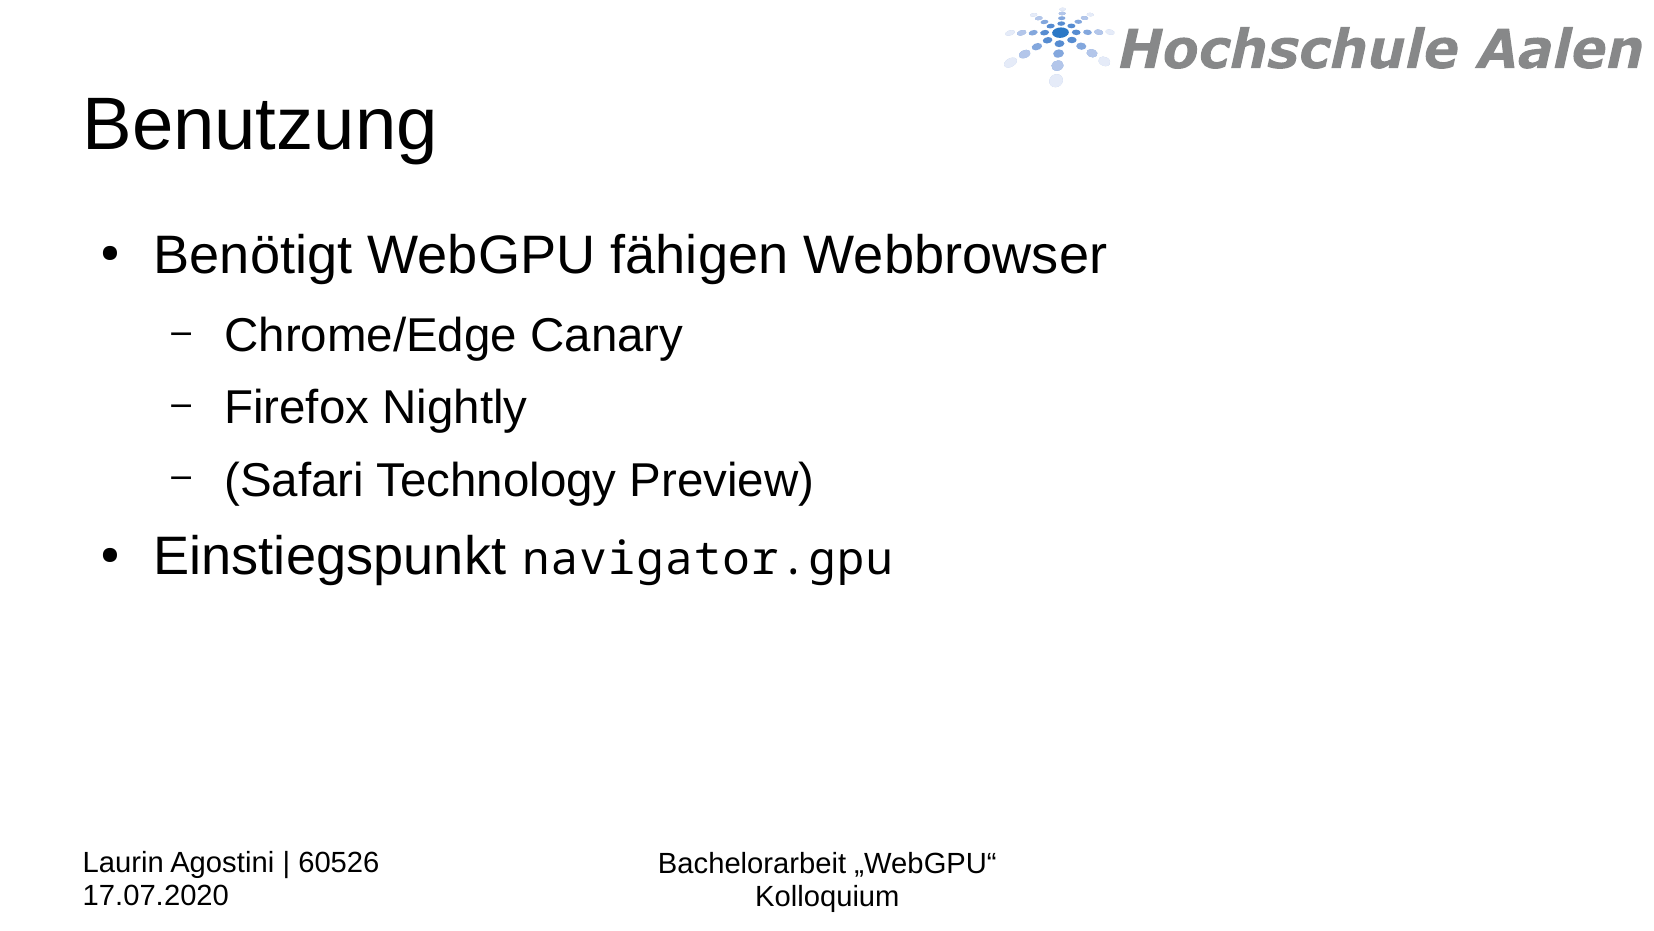

# Benutzung
Benötigt WebGPU fähigen Webbrowser
Chrome/Edge Canary
Firefox Nightly
(Safari Technology Preview)
Einstiegspunkt navigator.gpu